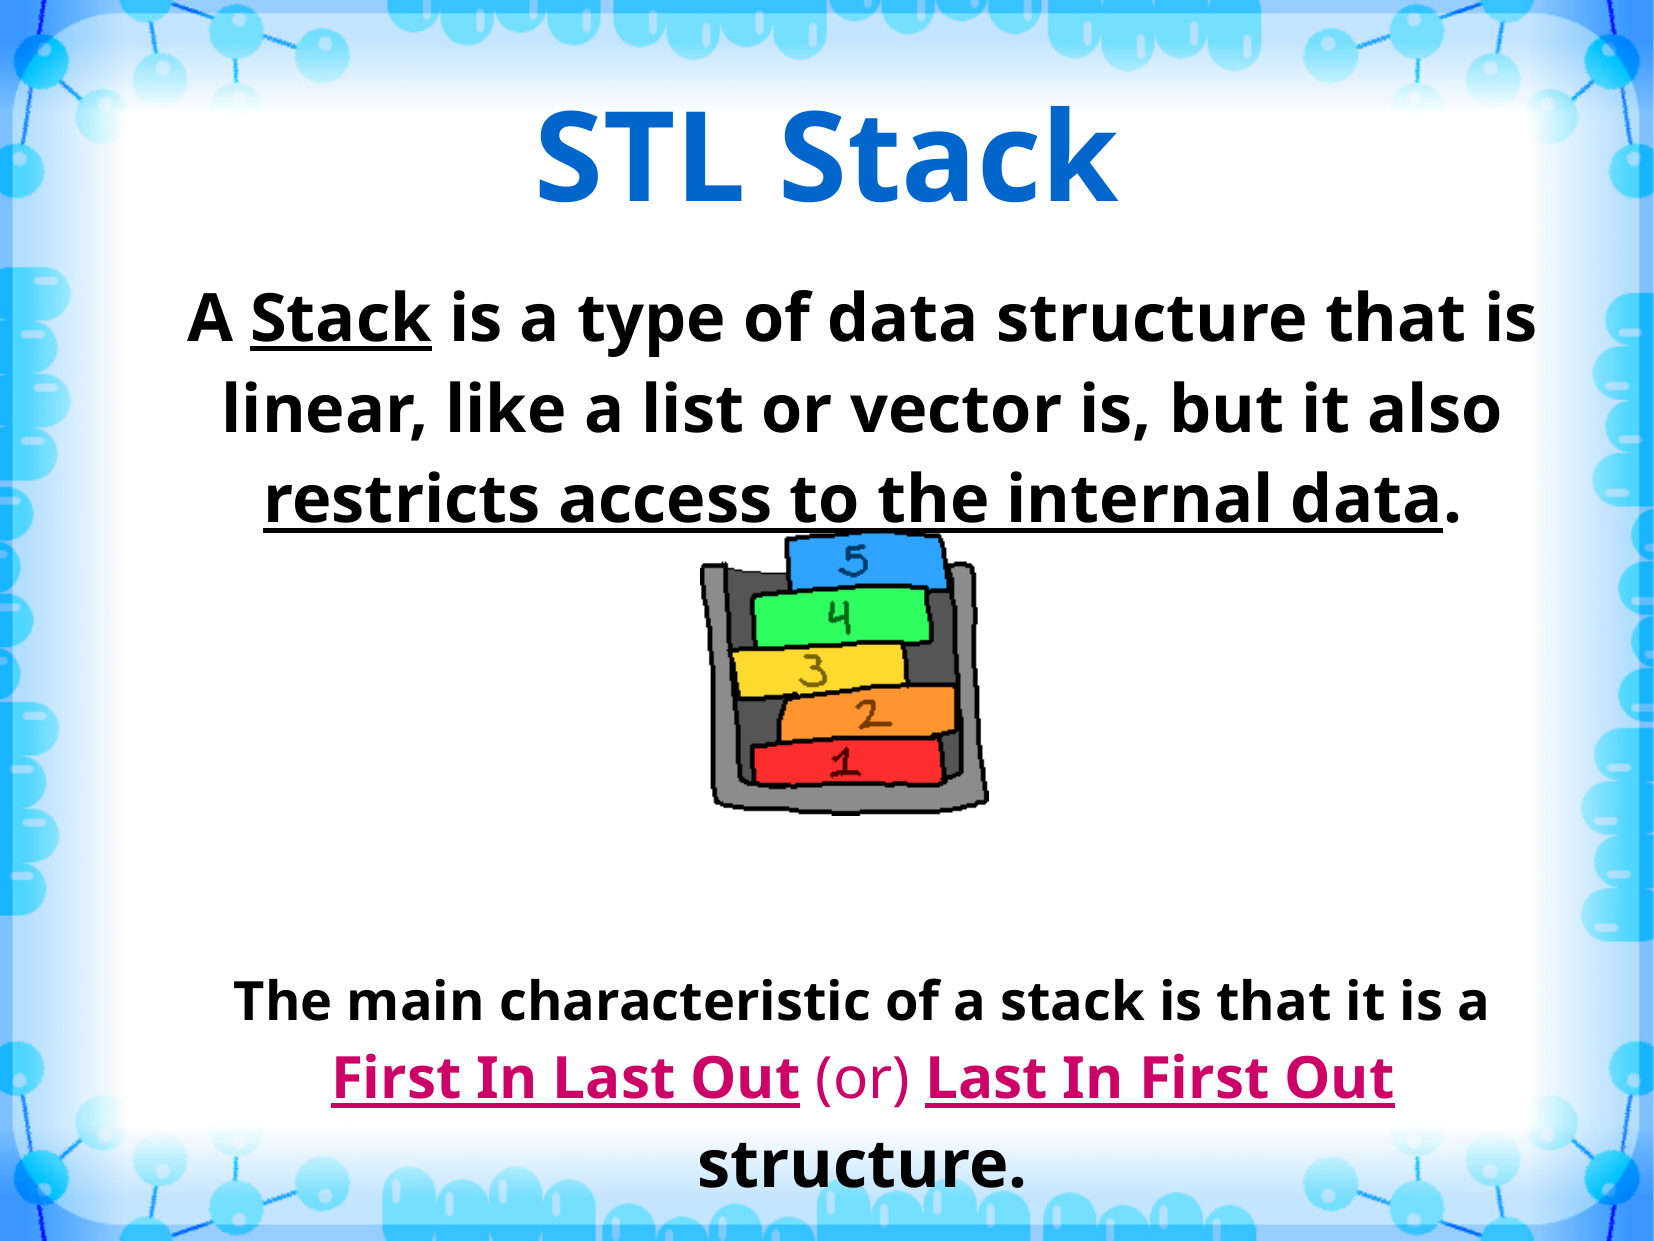

# STL Stack
A Stack is a type of data structure that is linear, like a list or vector is, but it also restricts access to the internal data.
The main characteristic of a stack is that it is a
First In Last Out (or) Last In First Out
structure.